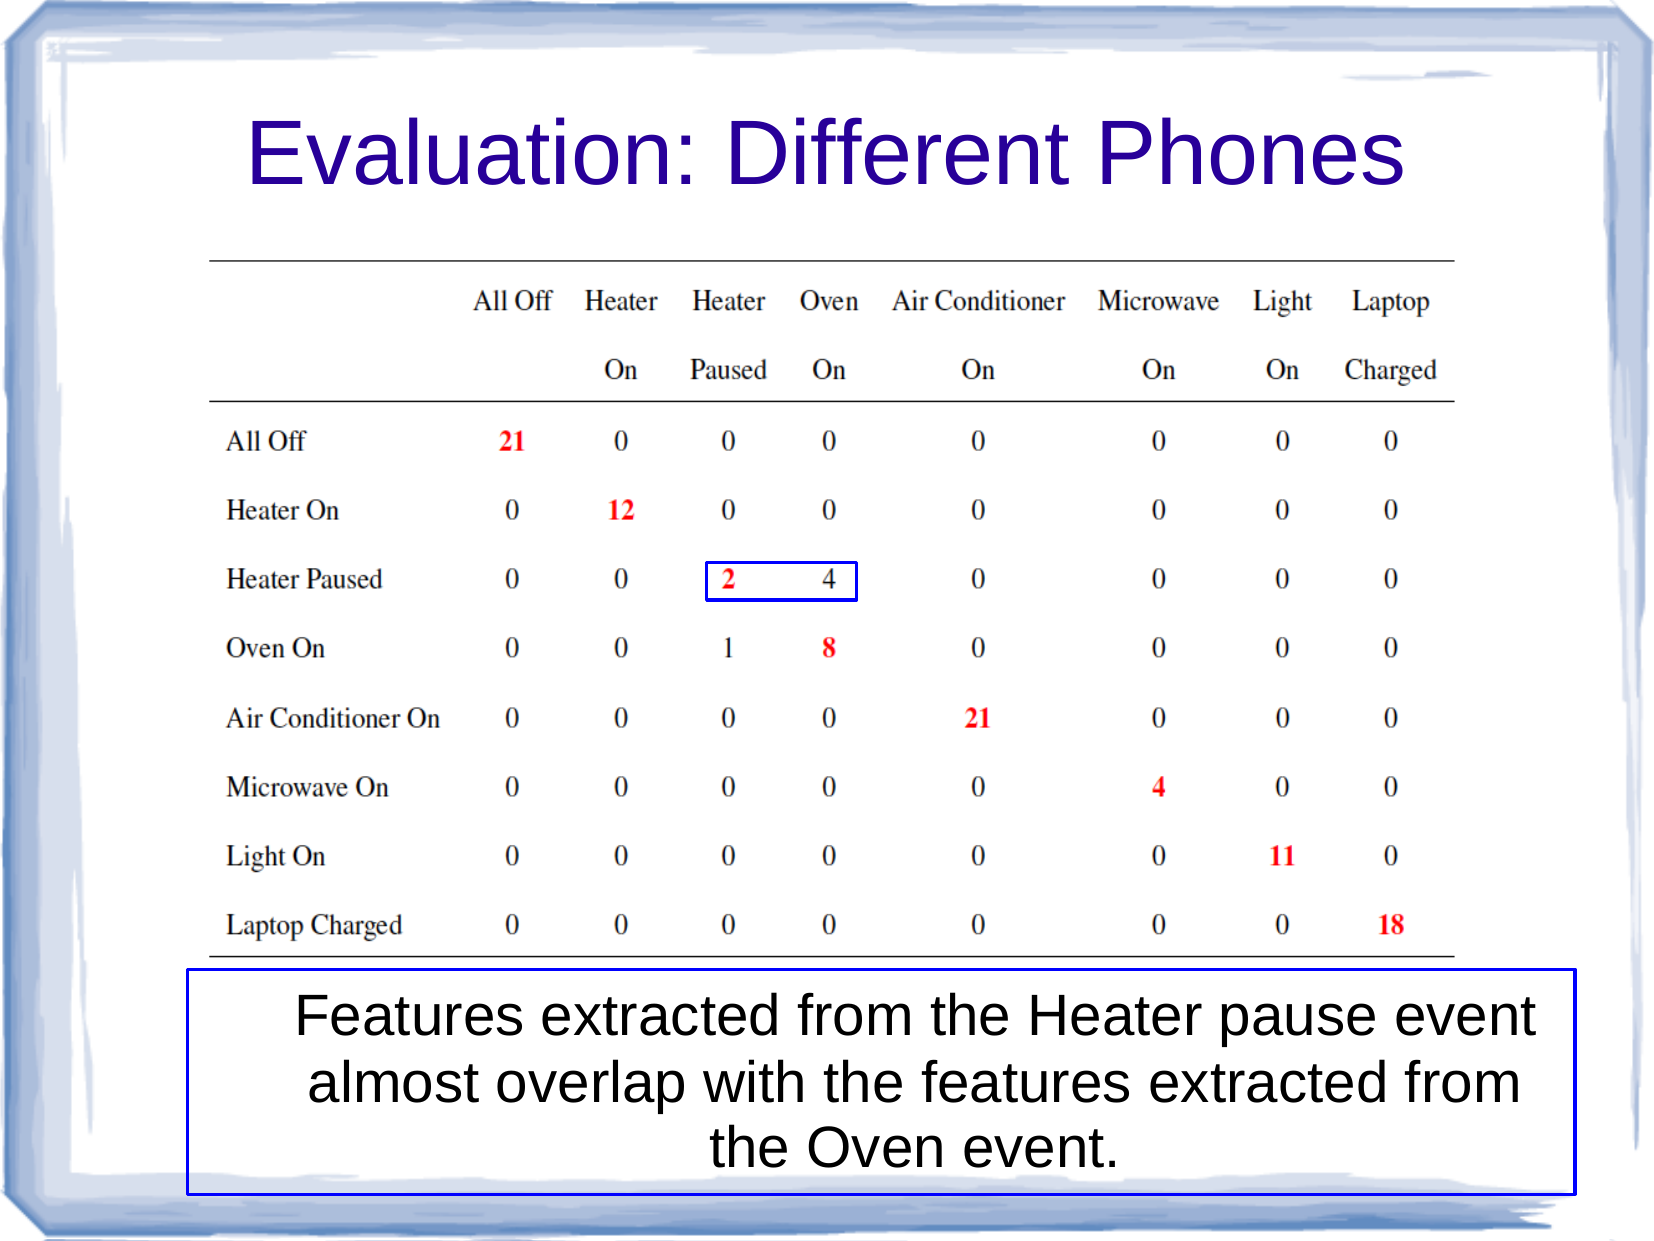

# Evaluation: Different Phones
 Features extracted from the Heater pause event almost overlap with the features extracted from the Oven event.